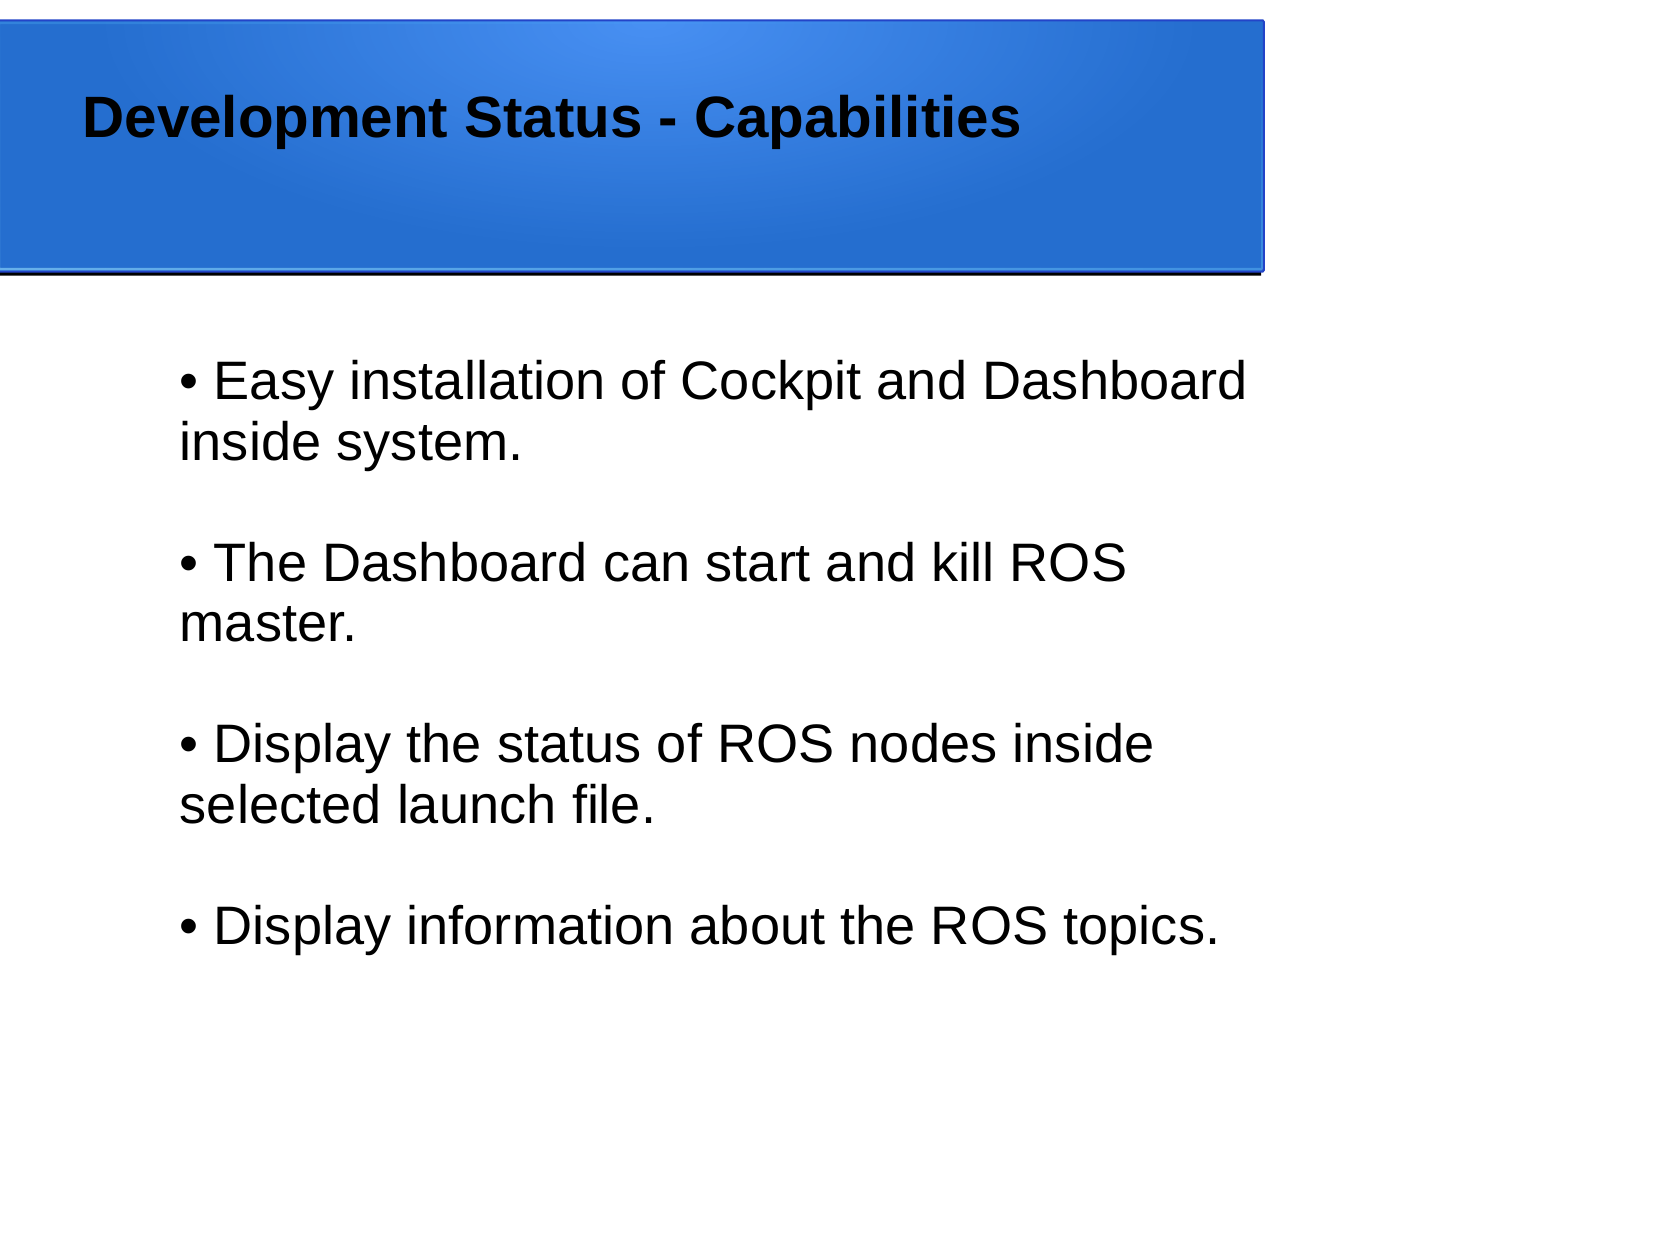

# Development Status - Capabilities
• Easy installation of Cockpit and Dashboard inside system.
• The Dashboard can start and kill ROS master.
• Display the status of ROS nodes inside selected launch file.
• Display information about the ROS topics.